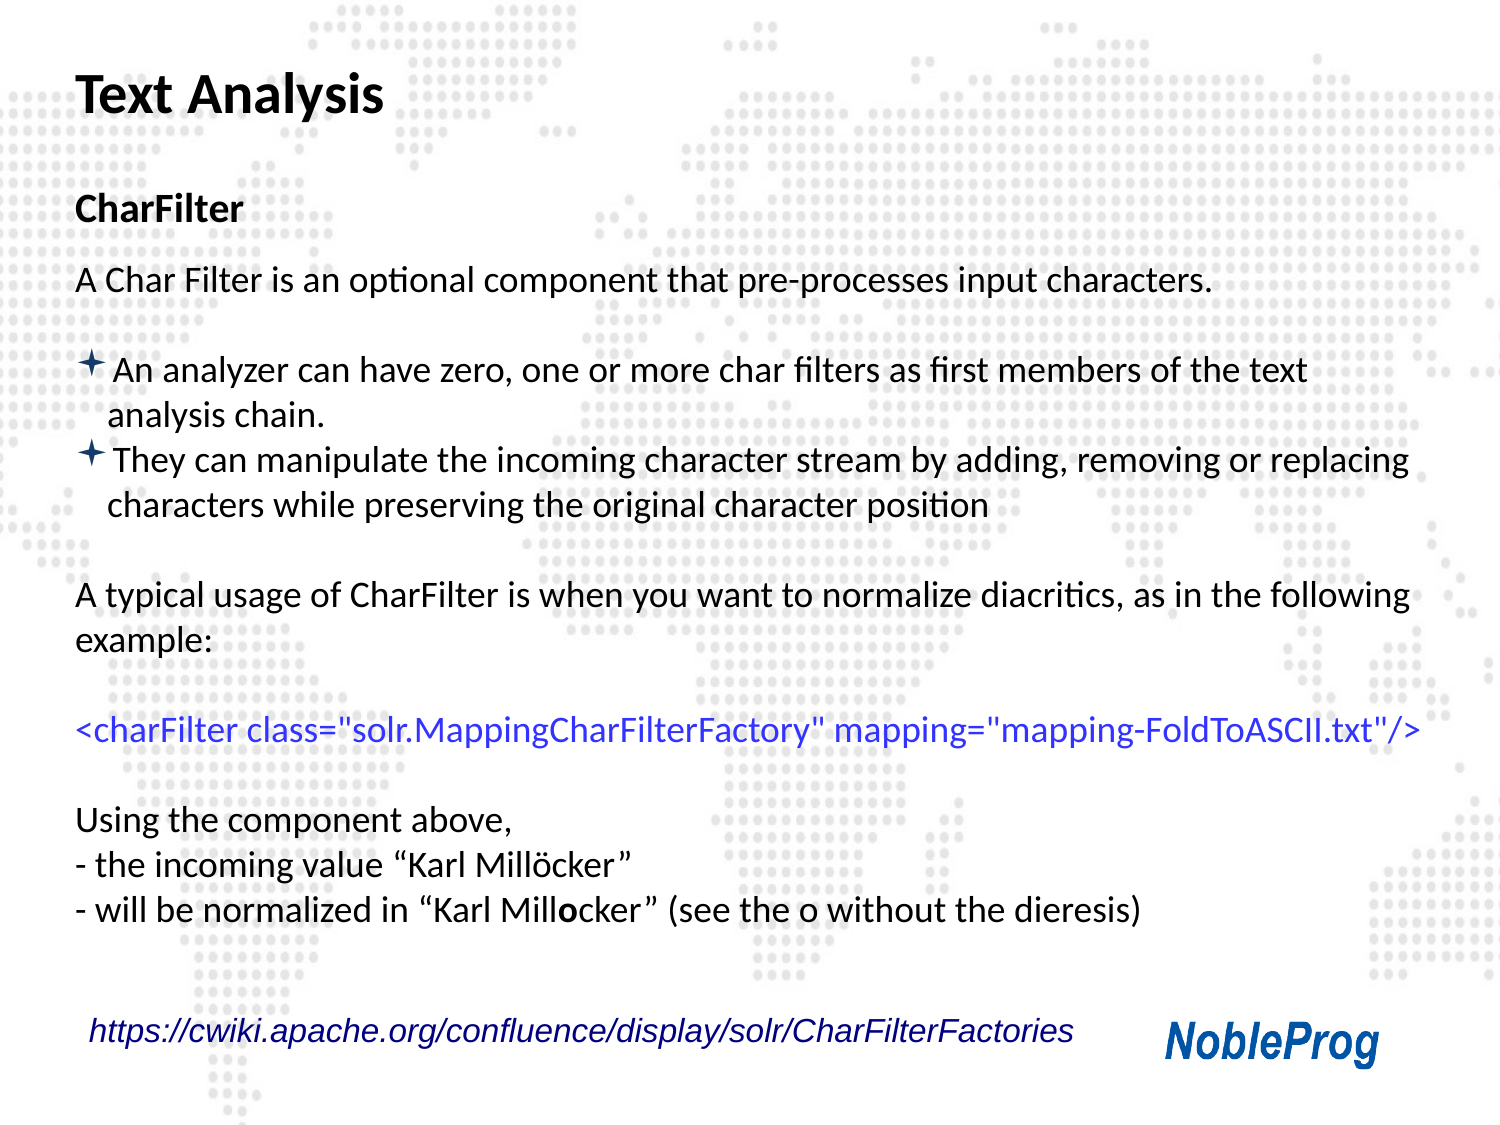

Text Analysis
CharFilter
A Char Filter is an optional component that pre-processes input characters.
An analyzer can have zero, one or more char filters as first members of the text analysis chain.
They can manipulate the incoming character stream by adding, removing or replacing characters while preserving the original character position
A typical usage of CharFilter is when you want to normalize diacritics, as in the following example:
<charFilter class="solr.MappingCharFilterFactory" mapping="mapping-FoldToASCII.txt"/>
Using the component above,
- the incoming value “Karl Millöcker”
- will be normalized in “Karl Millocker” (see the o without the dieresis)
https://cwiki.apache.org/confluence/display/solr/CharFilterFactories